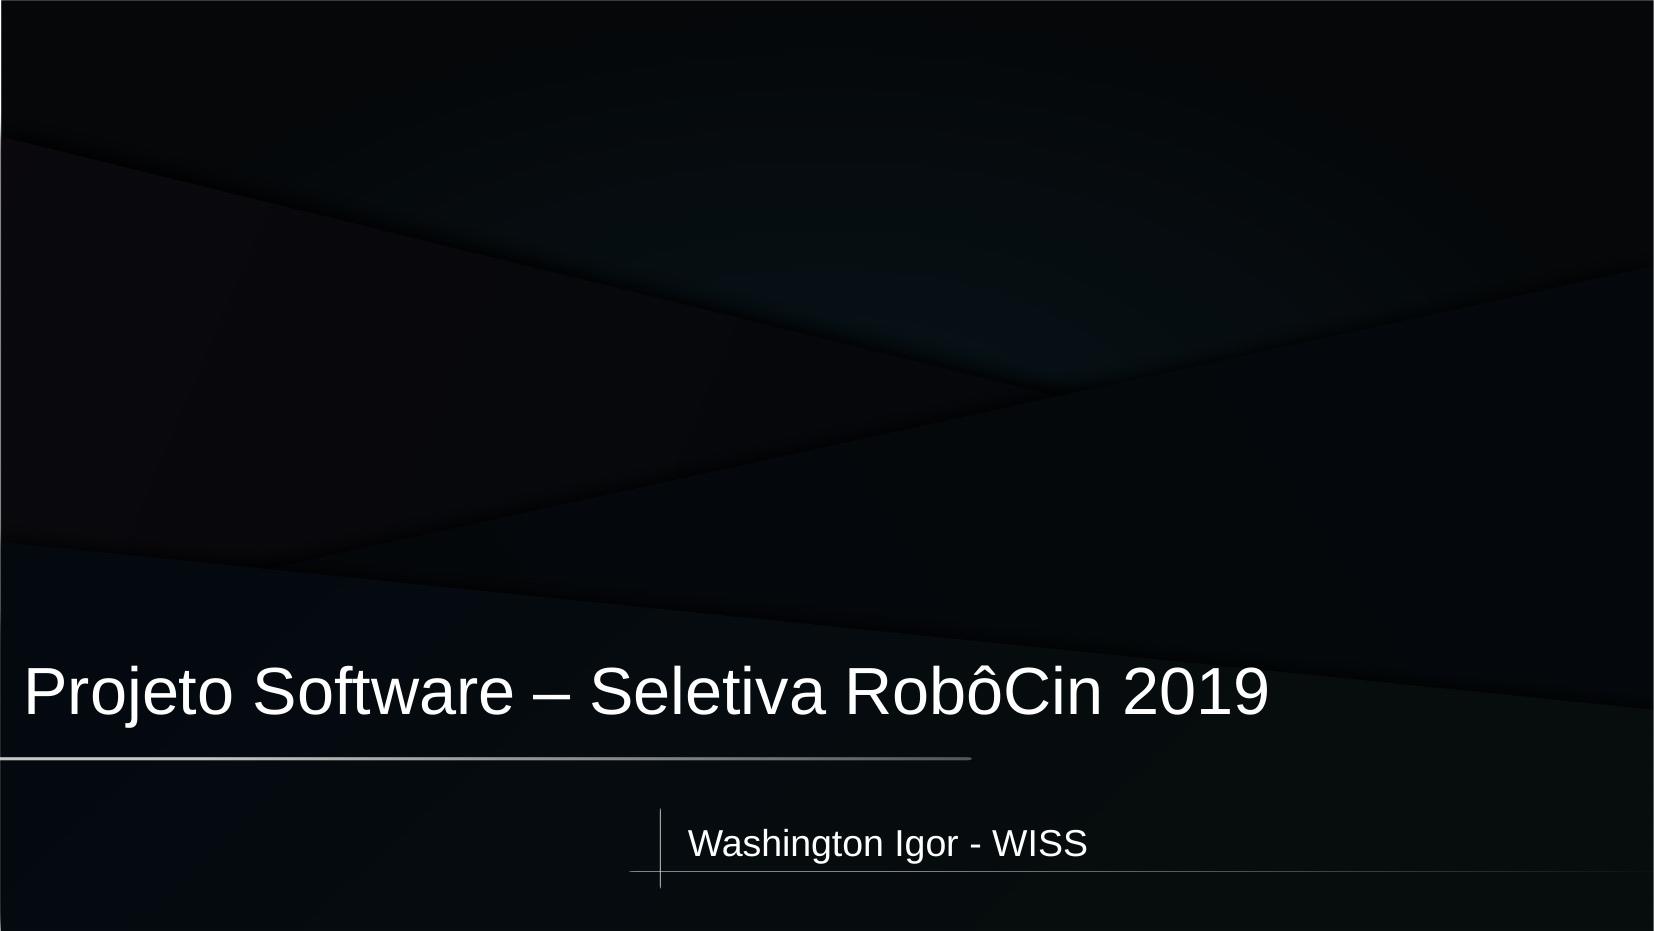

# Projeto Software – Seletiva RobôCin 2019
Washington Igor - WISS